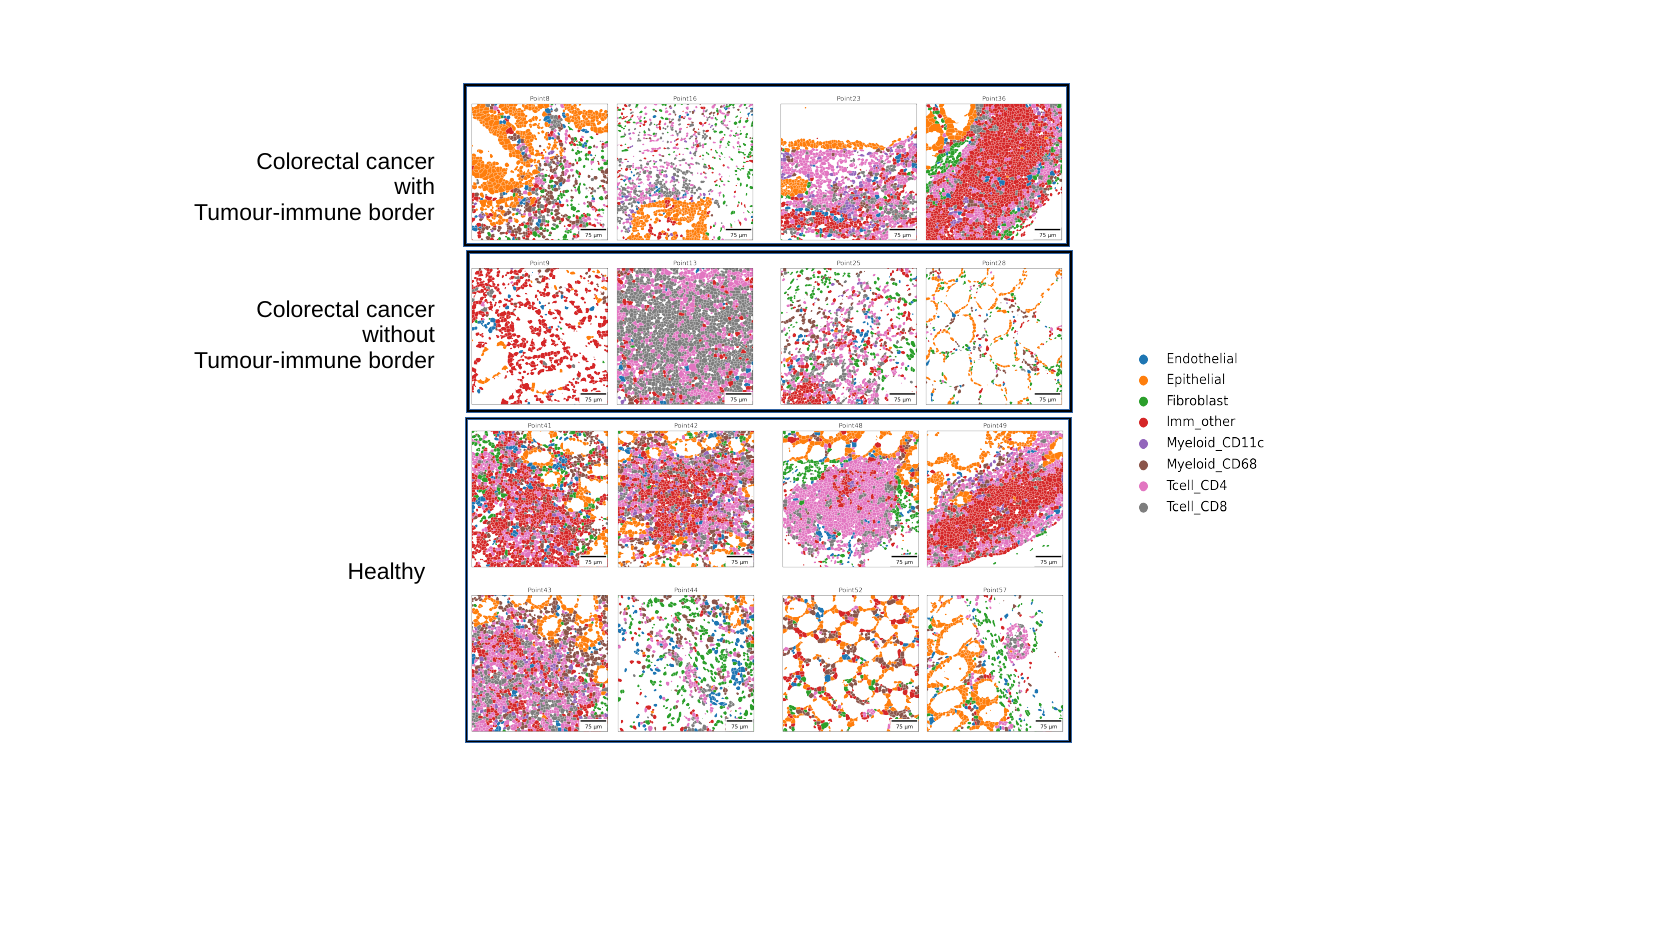

Colorectal cancer
with
Tumour-immune border
Colorectal cancer
without
Tumour-immune border
Healthy